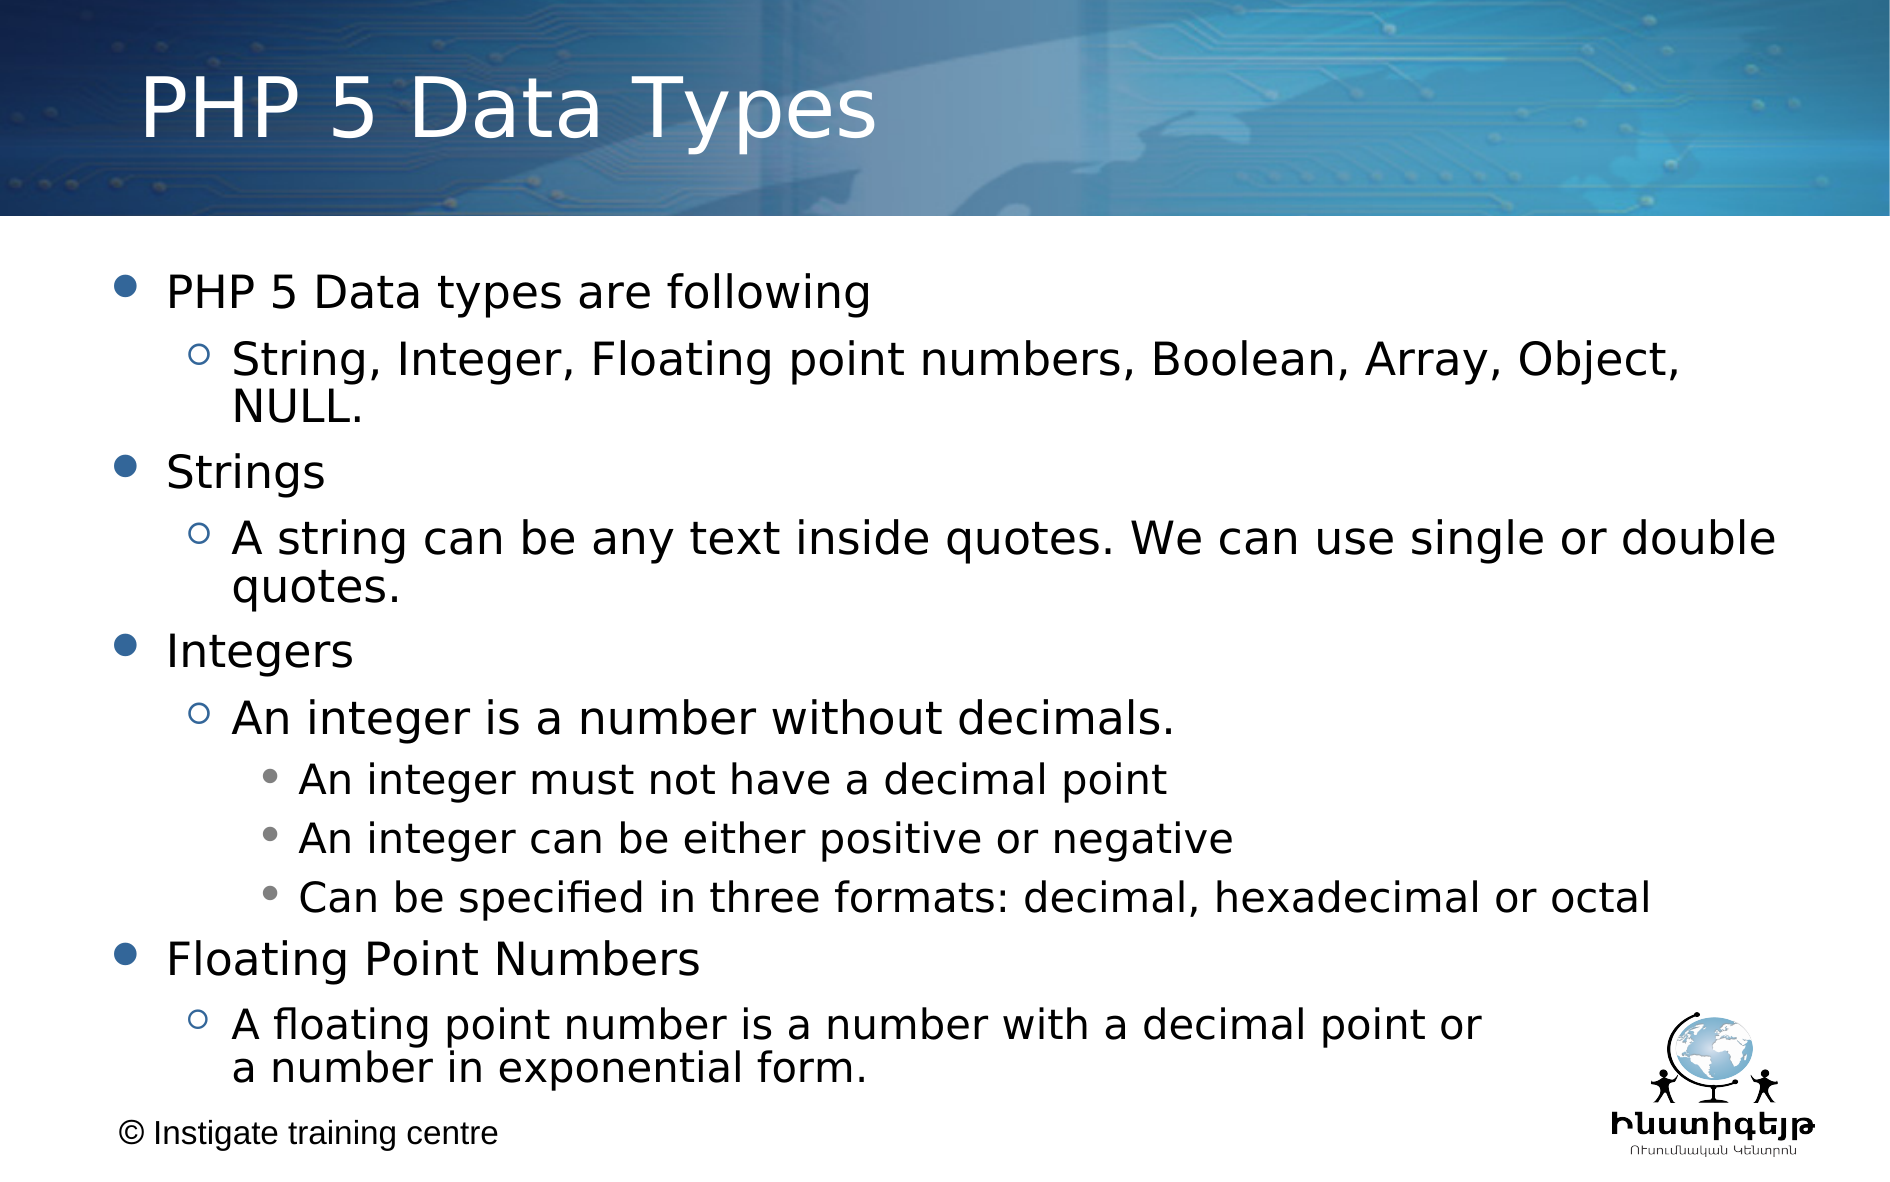

PHP 5 Data Types
# PHP 5 Data types are following
String, Integer, Floating point numbers, Boolean, Array, Object, NULL.
Strings
A string can be any text inside quotes. We can use single or double quotes.
Integers
An integer is a number without decimals.
An integer must not have a decimal point
An integer can be either positive or negative
Can be specified in three formats: decimal, hexadecimal or octal
Floating Point Numbers
A floating point number is a number with a decimal point or
a number in exponential form.